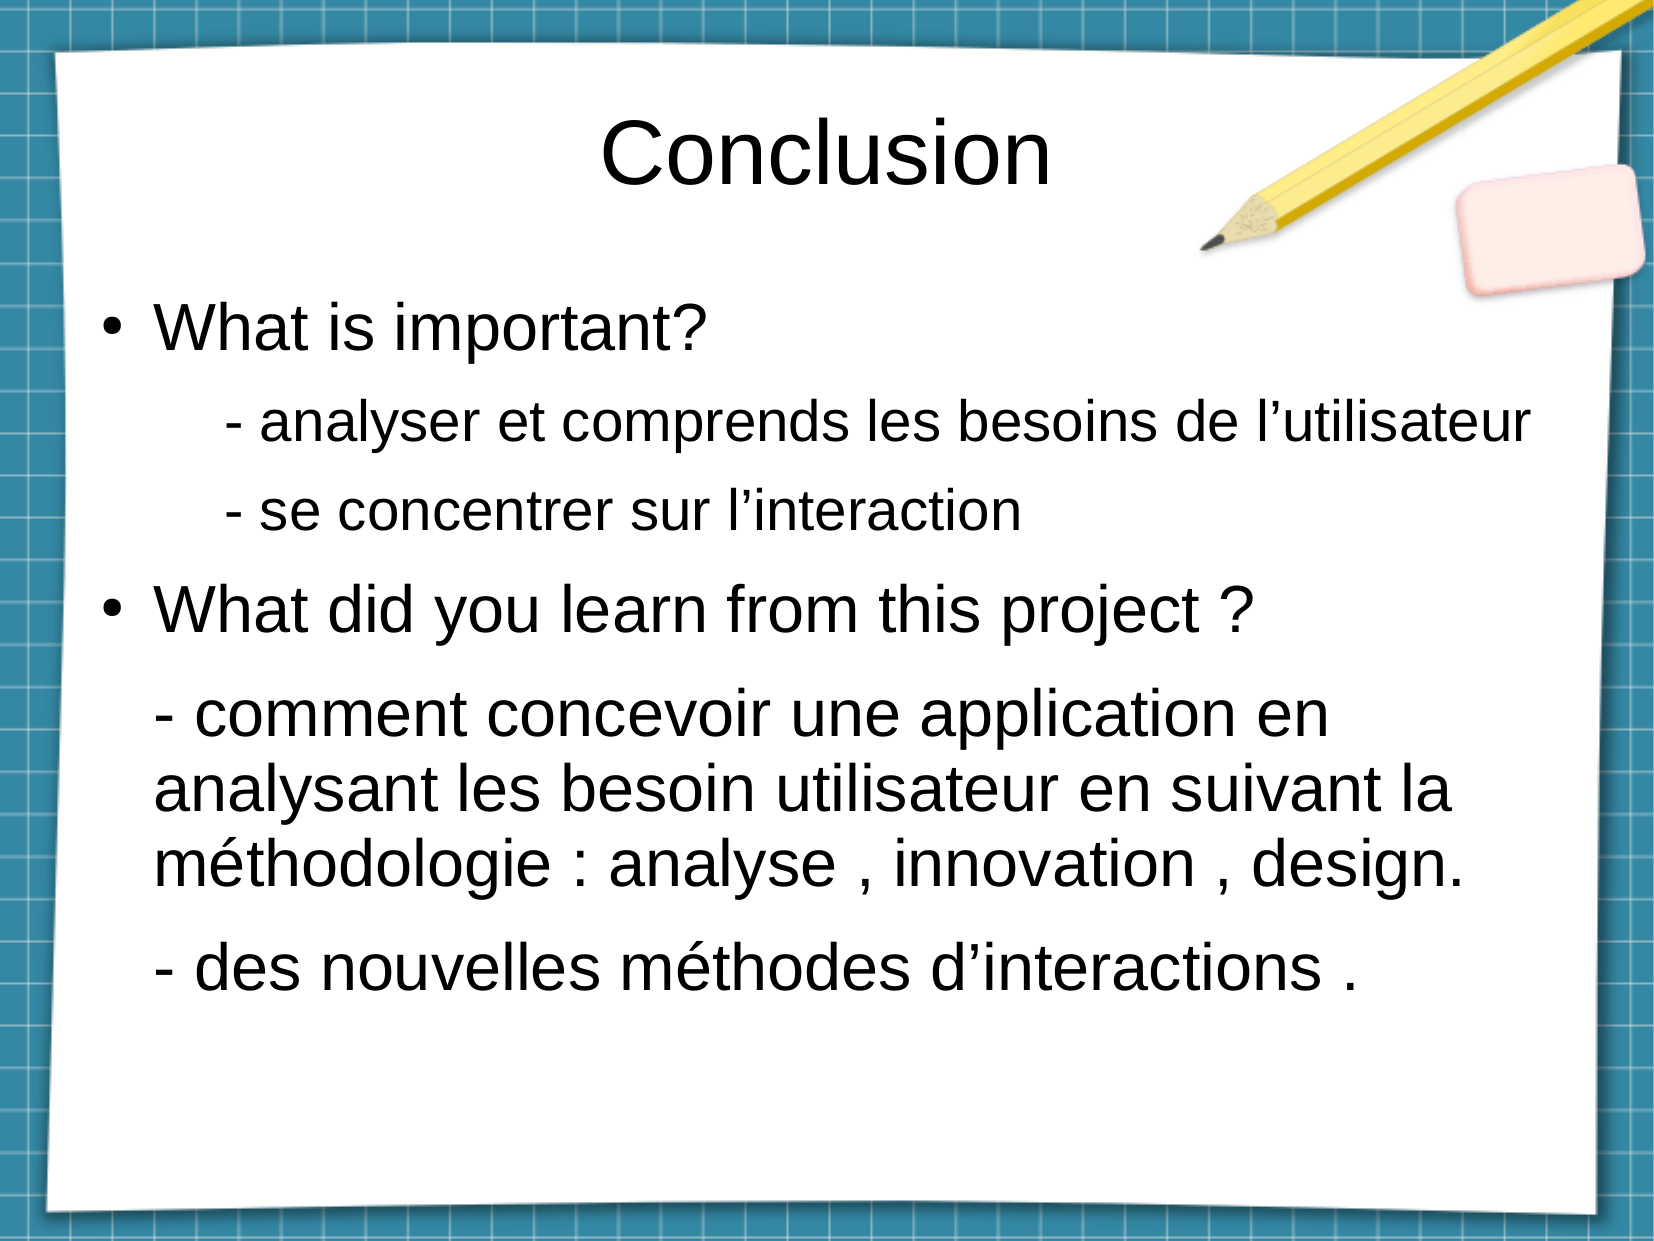

# Conclusion
What is important?
- analyser et comprends les besoins de l’utilisateur
- se concentrer sur l’interaction
What did you learn from this project ?
- comment concevoir une application en analysant les besoin utilisateur en suivant la méthodologie : analyse , innovation , design.
- des nouvelles méthodes d’interactions .